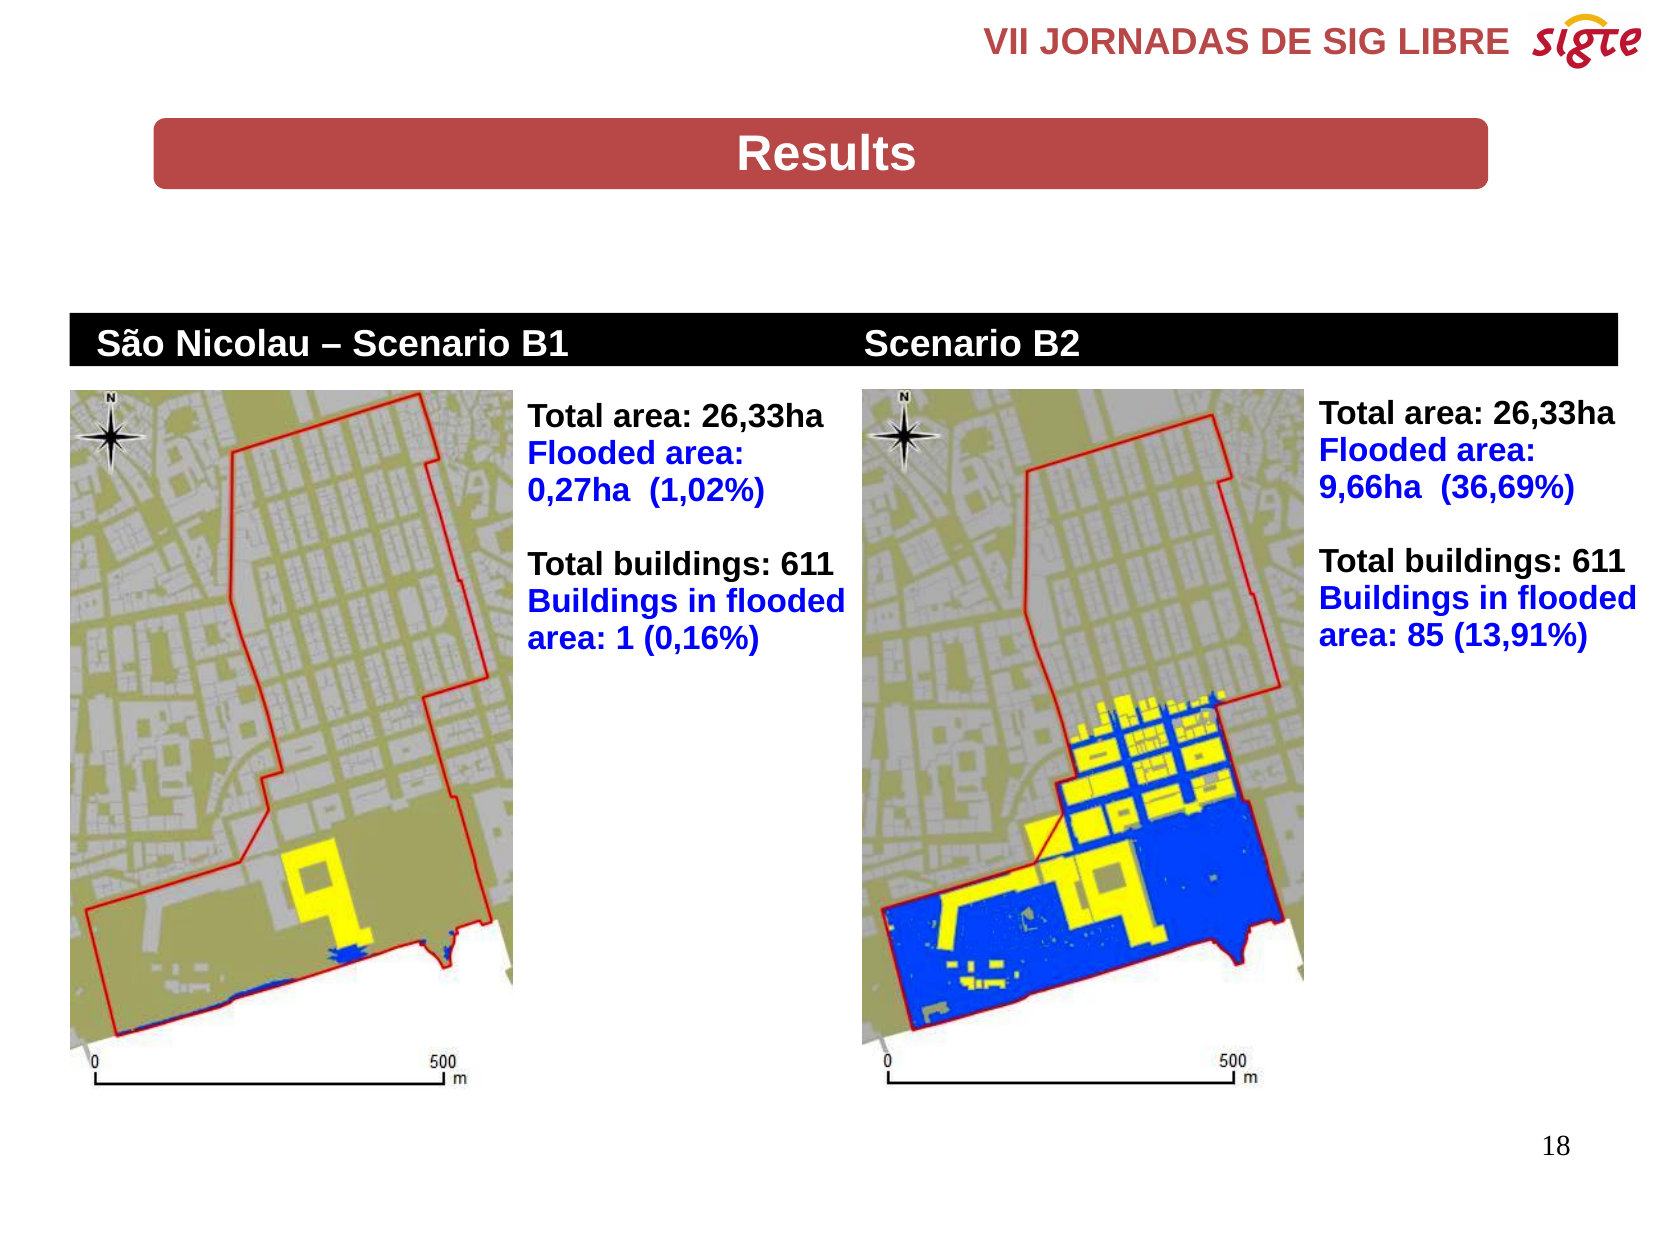

VII JORNADAS DE SIG LIBRE
# Results
São Nicolau – Scenario B1
Scenario B2
Total area: 26,33ha
Flooded area:
9,66ha (36,69%)
Total buildings: 611
Buildings in flooded area: 85 (13,91%)
Total area: 26,33ha
Flooded area:
0,27ha (1,02%)
Total buildings: 611
Buildings in flooded area: 1 (0,16%)
18